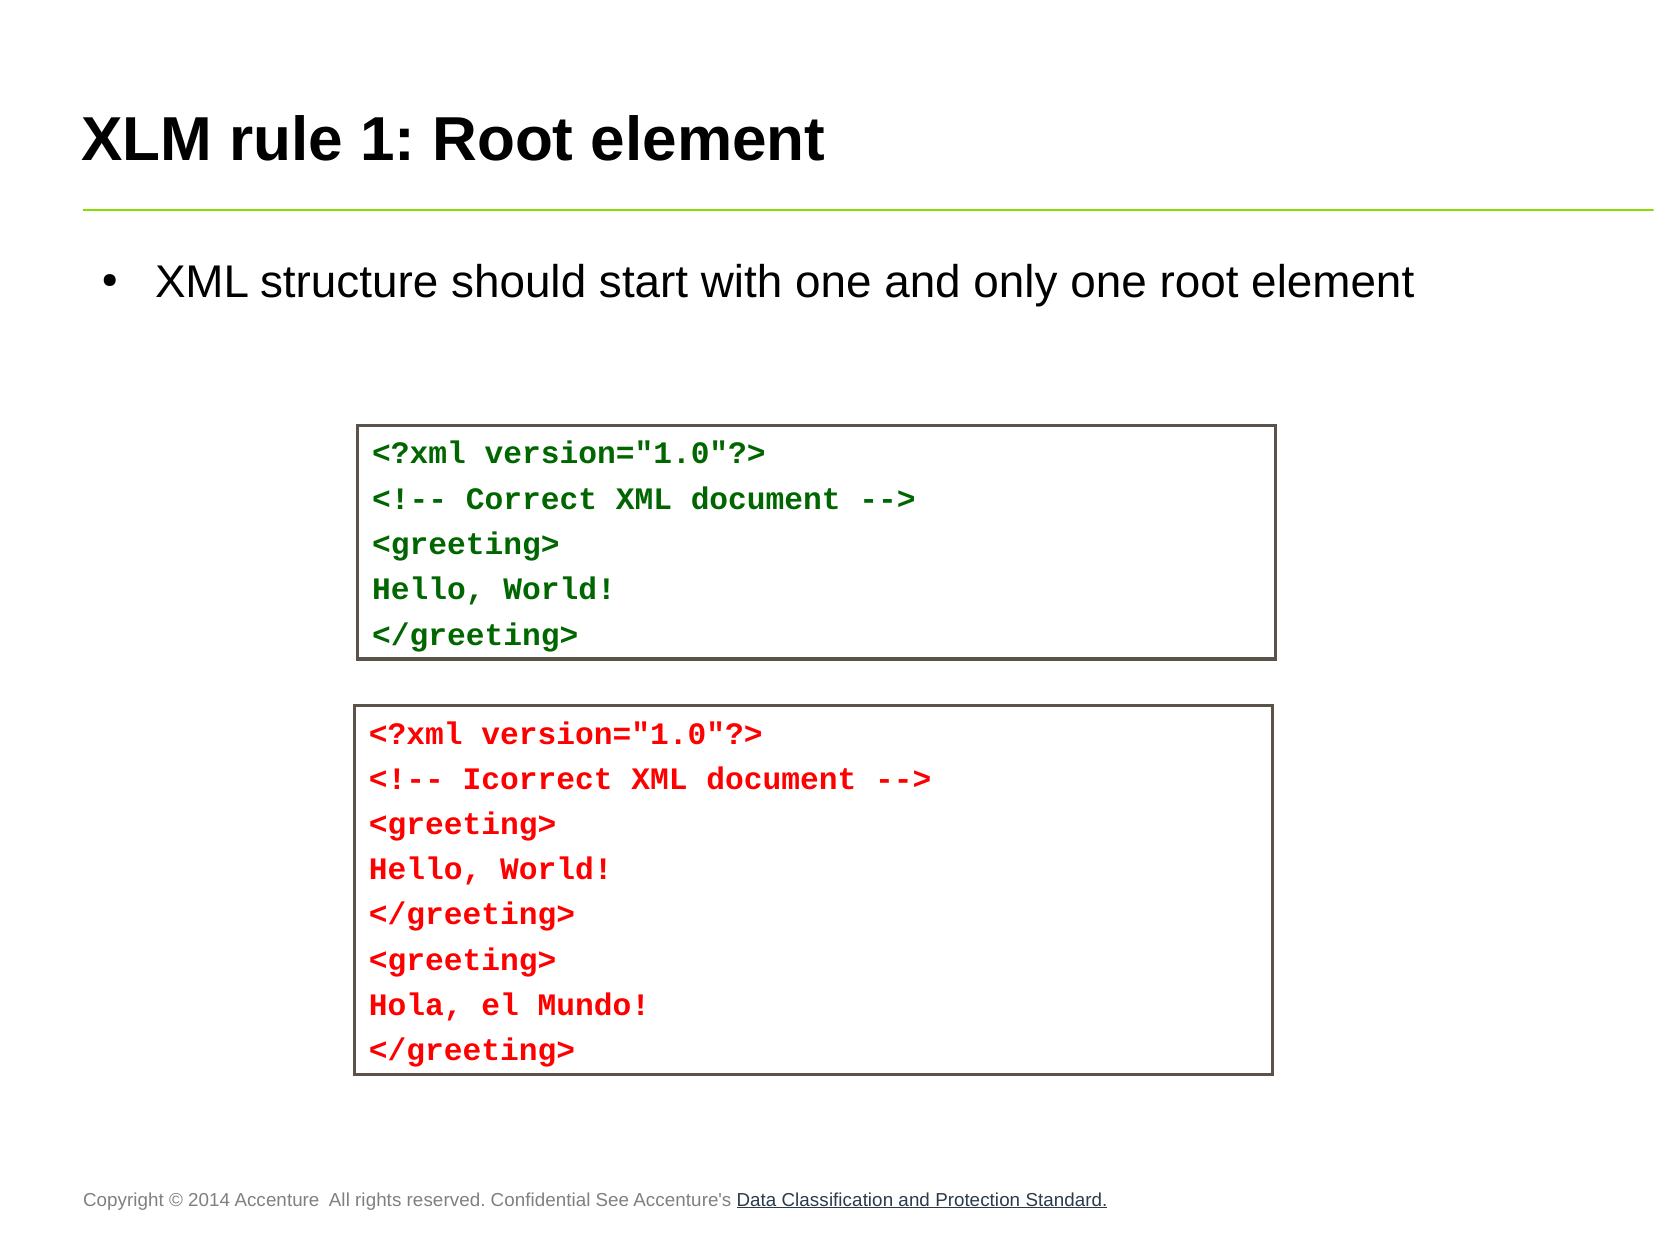

# XLM rule 1: Root element
XML structure should start with one and only one root element
<?xml version="1.0"?>
<!-- Correct XML document -->
<greeting>
Hello, World!
</greeting>
<?xml version="1.0"?>
<!-- Icorrect XML document -->
<greeting>
Hello, World!
</greeting>
<greeting>
Hola, el Mundo!
</greeting>